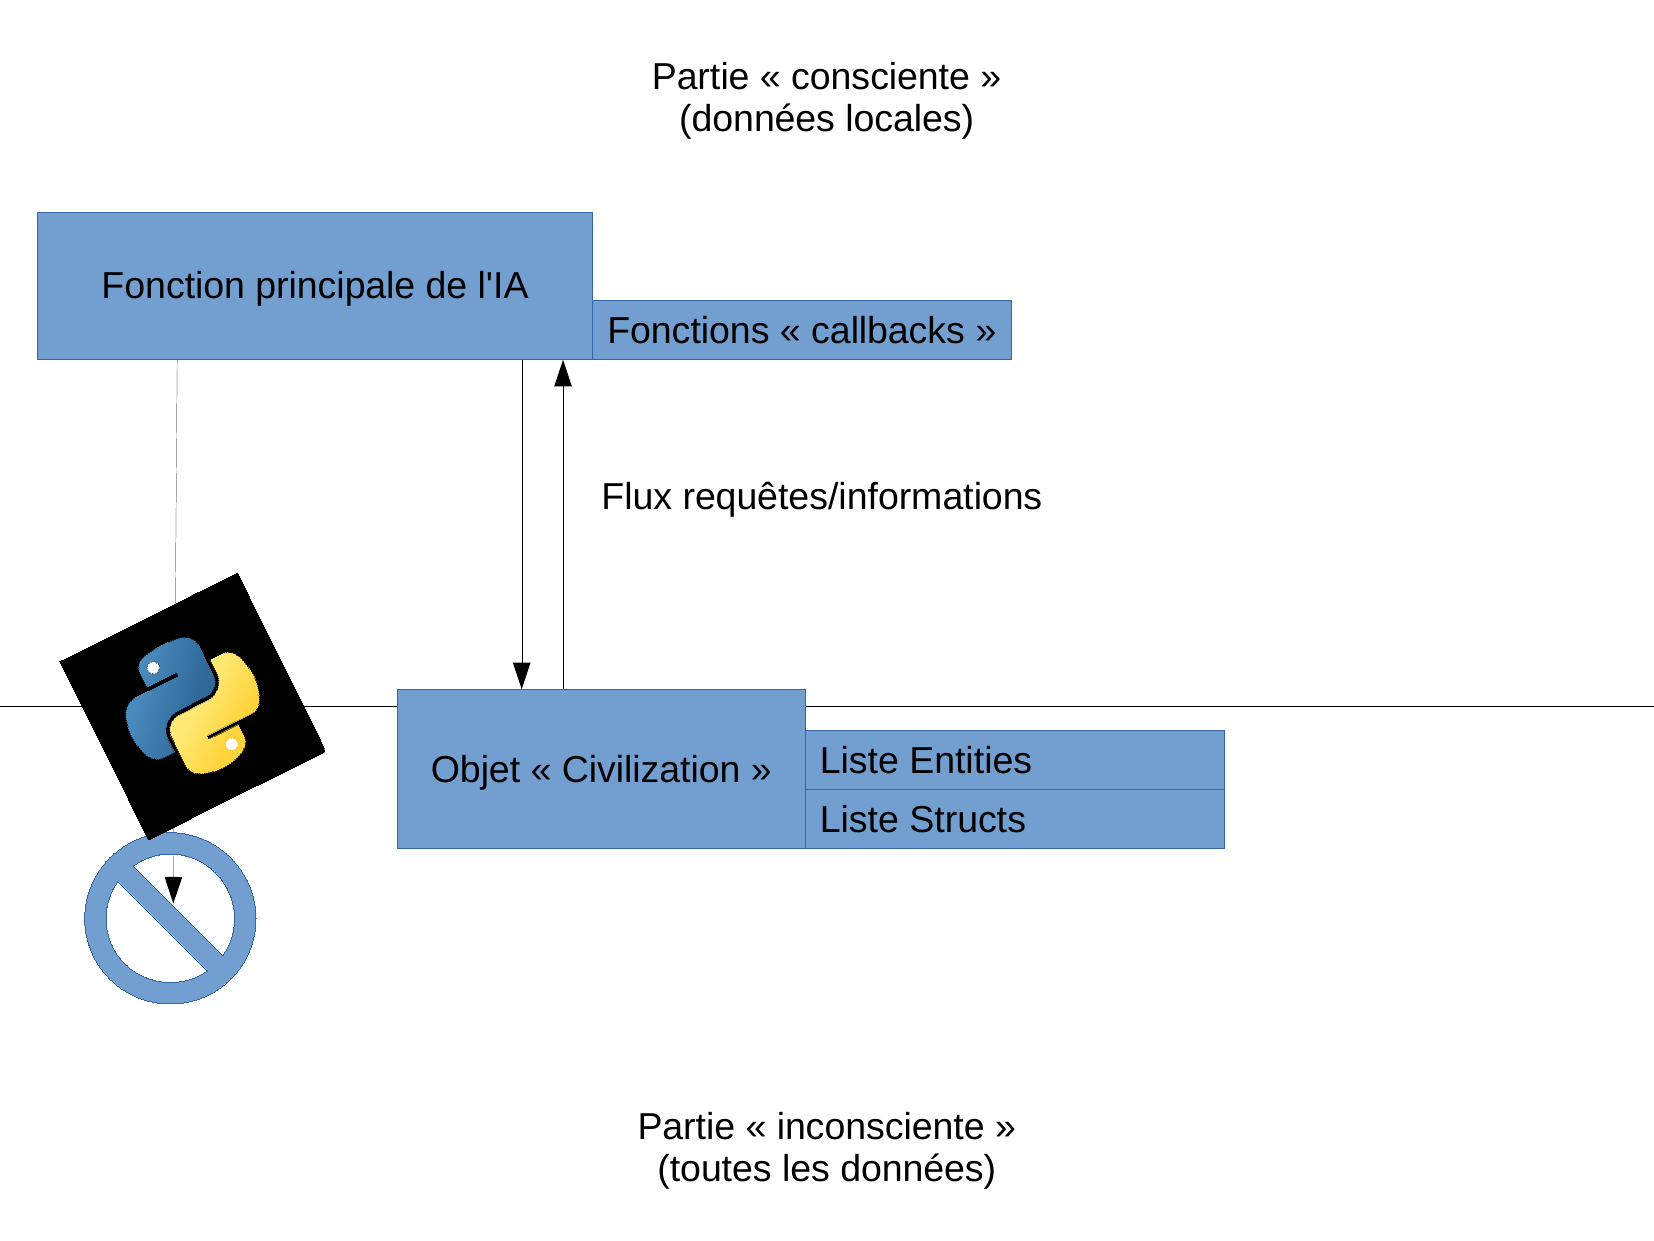

Partie « consciente »
(données locales)
Fonction principale de l'IA
Fonctions « callbacks »
Flux requêtes/informations
Objet « Civilization »
Liste Entities
Liste Structs
Partie « inconsciente »
(toutes les données)